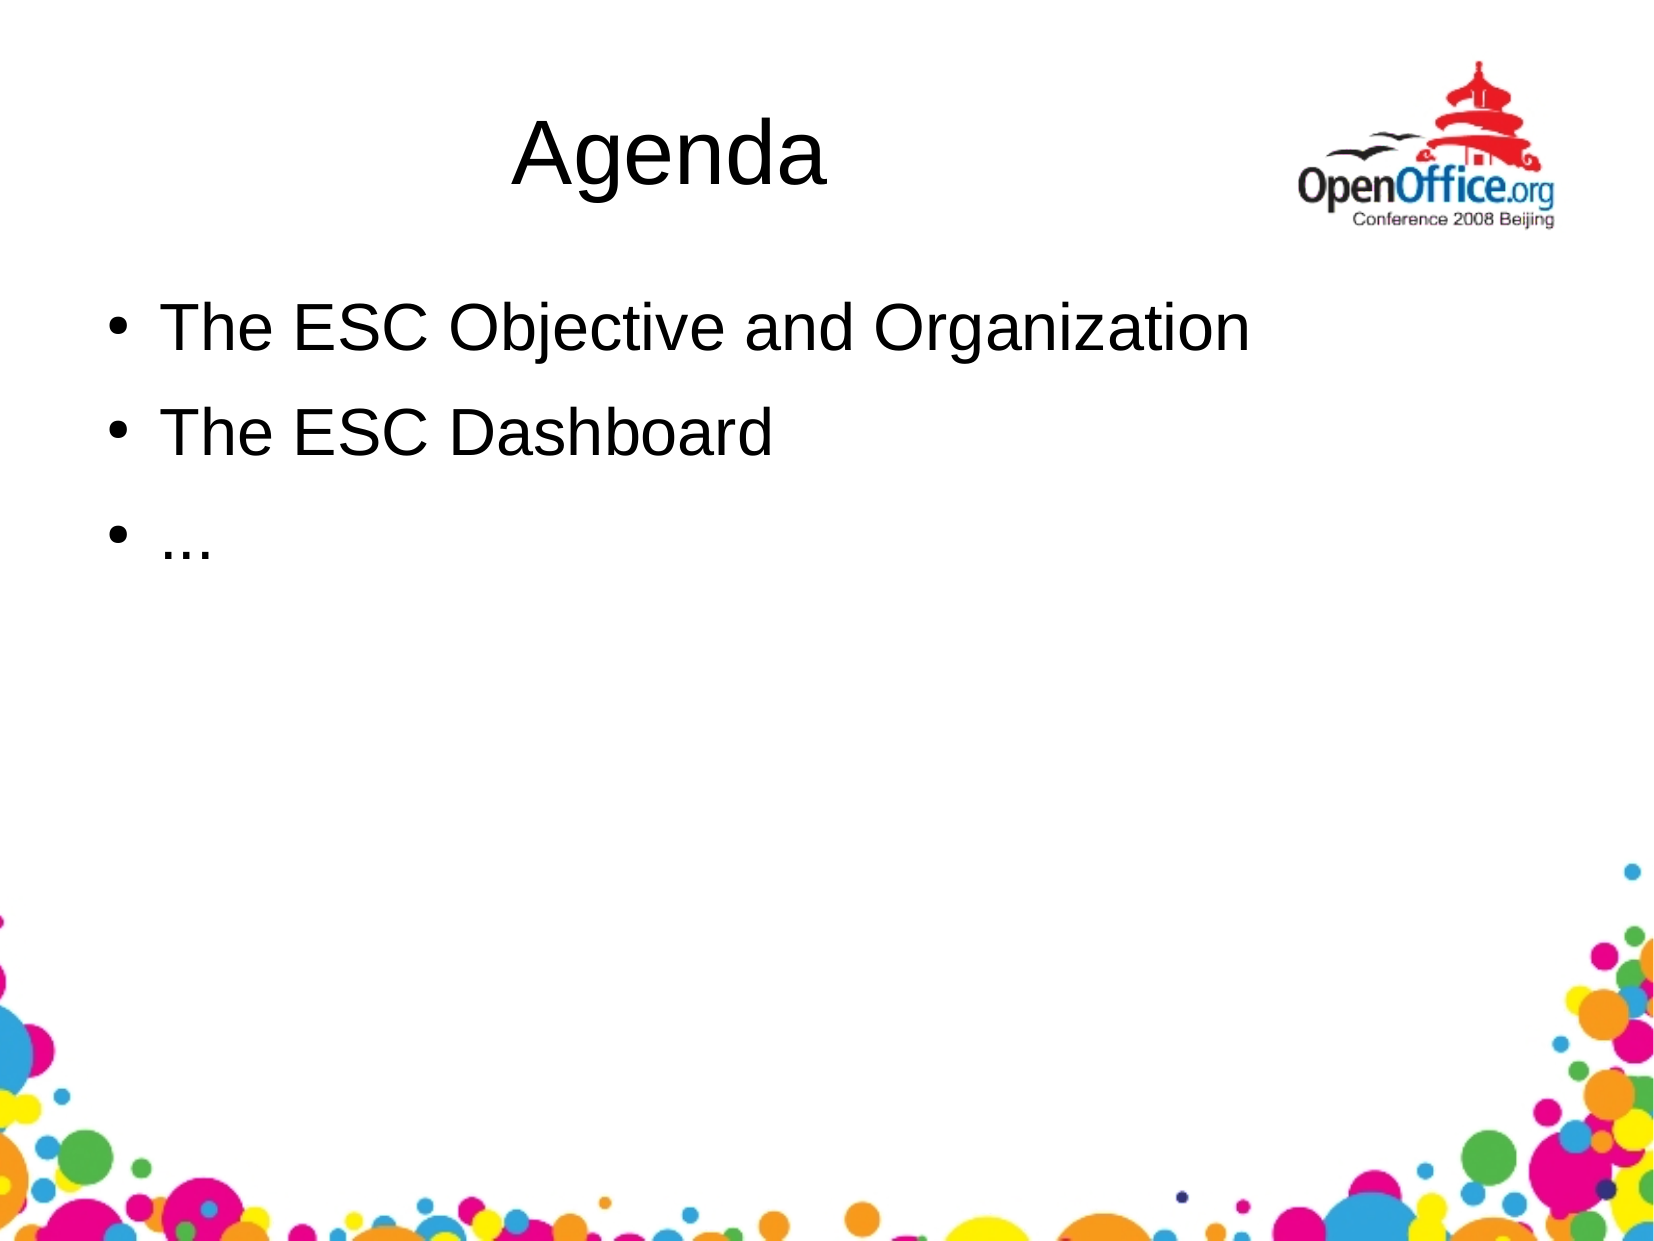

# Agenda
The ESC Objective and Organization
The ESC Dashboard
...